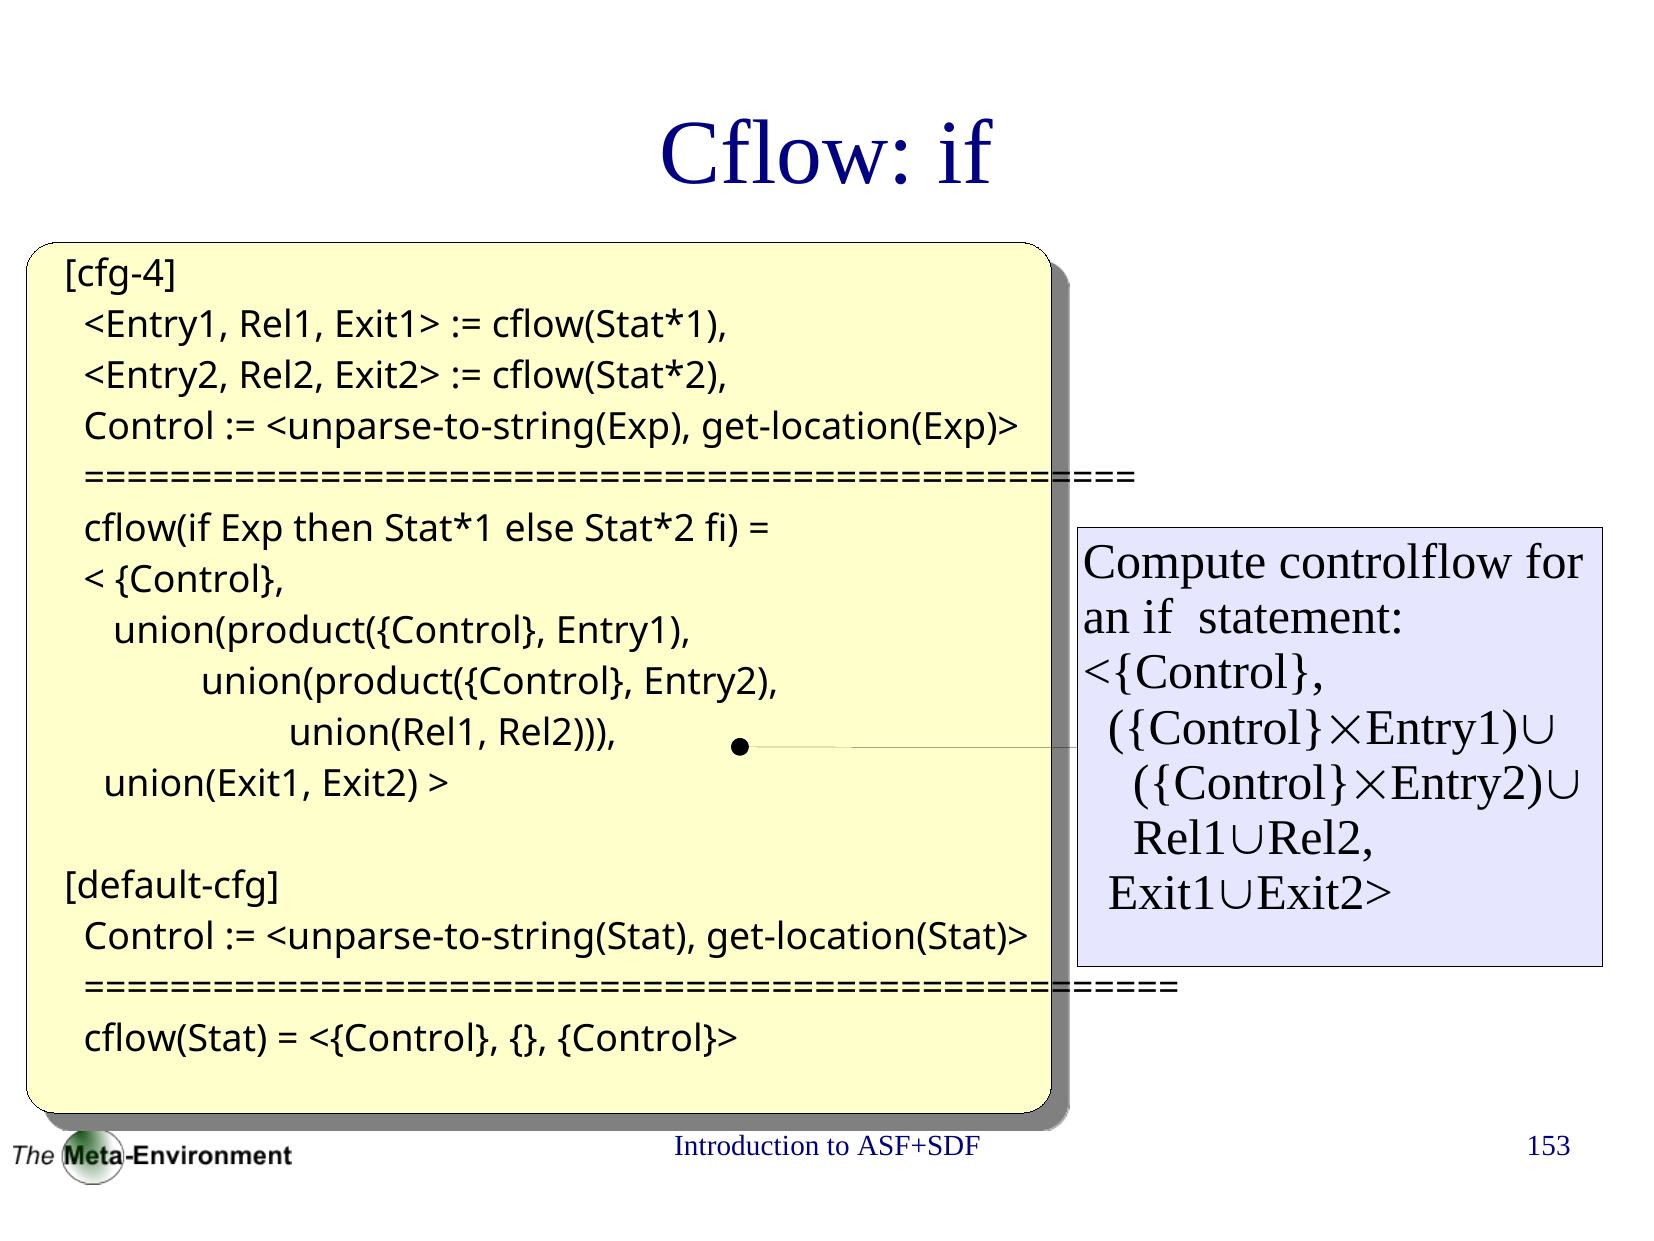

# Cflow: if
[cfg-4]
 <Entry1, Rel1, Exit1> := cflow(Stat*1),
 <Entry2, Rel2, Exit2> := cflow(Stat*2),
 Control := <unparse-to-string(Exp), get-location(Exp)>
 =================================================
 cflow(if Exp then Stat*1 else Stat*2 fi) =
 < {Control},
 union(product({Control}, Entry1),
 union(product({Control}, Entry2),
 union(Rel1, Rel2))),
 union(Exit1, Exit2) >
[default-cfg]
 Control := <unparse-to-string(Stat), get-location(Stat)>
 ===================================================
 cflow(Stat) = <{Control}, {}, {Control}>
153